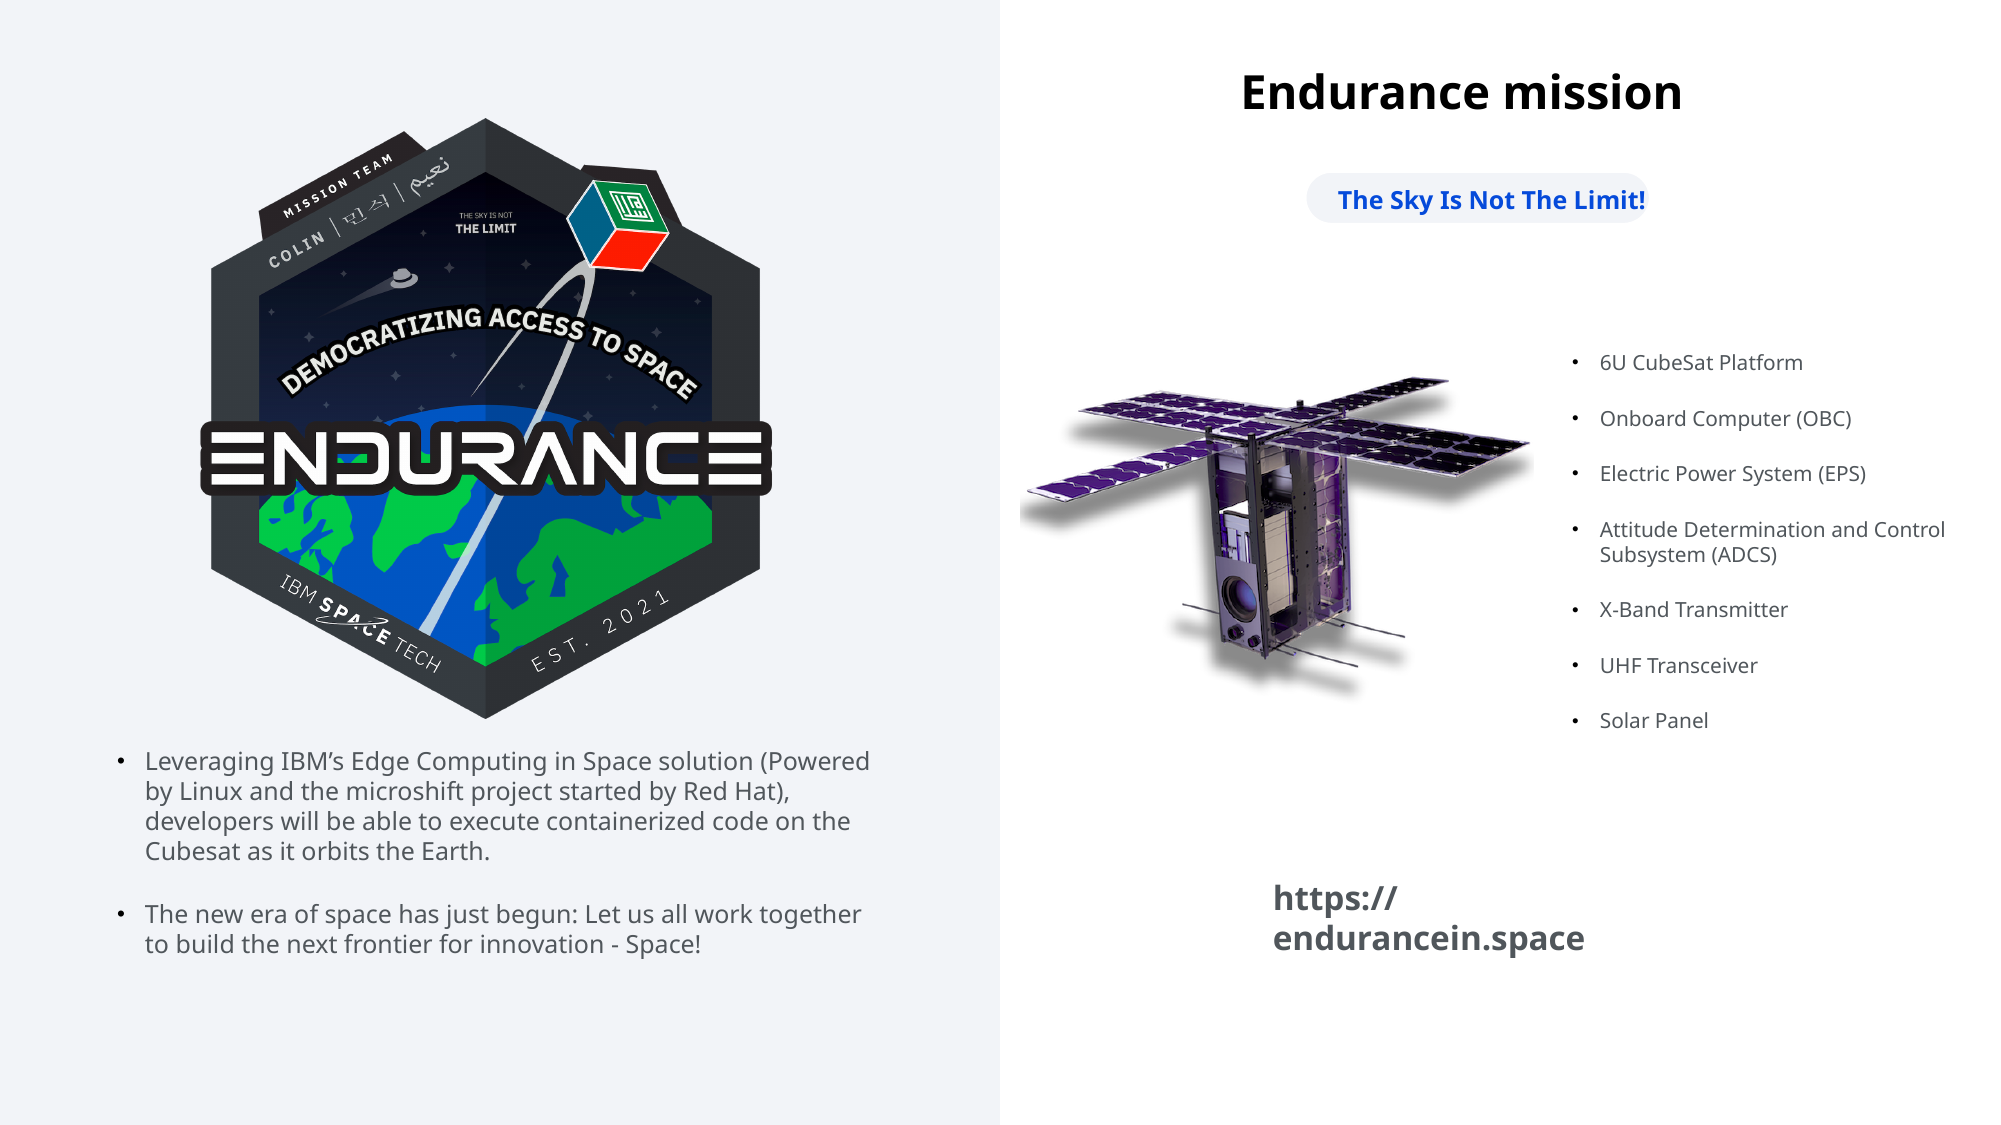

Endurance mission
The Sky Is Not The Limit!
6U CubeSat Platform
Onboard Computer (OBC)
Electric Power System (EPS)
Attitude Determination and Control
Subsystem (ADCS)
X-Band Transmitter
UHF Transceiver
Solar Panel
Leveraging IBM’s Edge Computing in Space solution (Powered by Linux and the microshift project started by Red Hat), developers will be able to execute containerized code on the Cubesat as it orbits the Earth.
https://endurancein.space
The new era of space has just begun: Let us all work together to build the next frontier for innovation - Space!